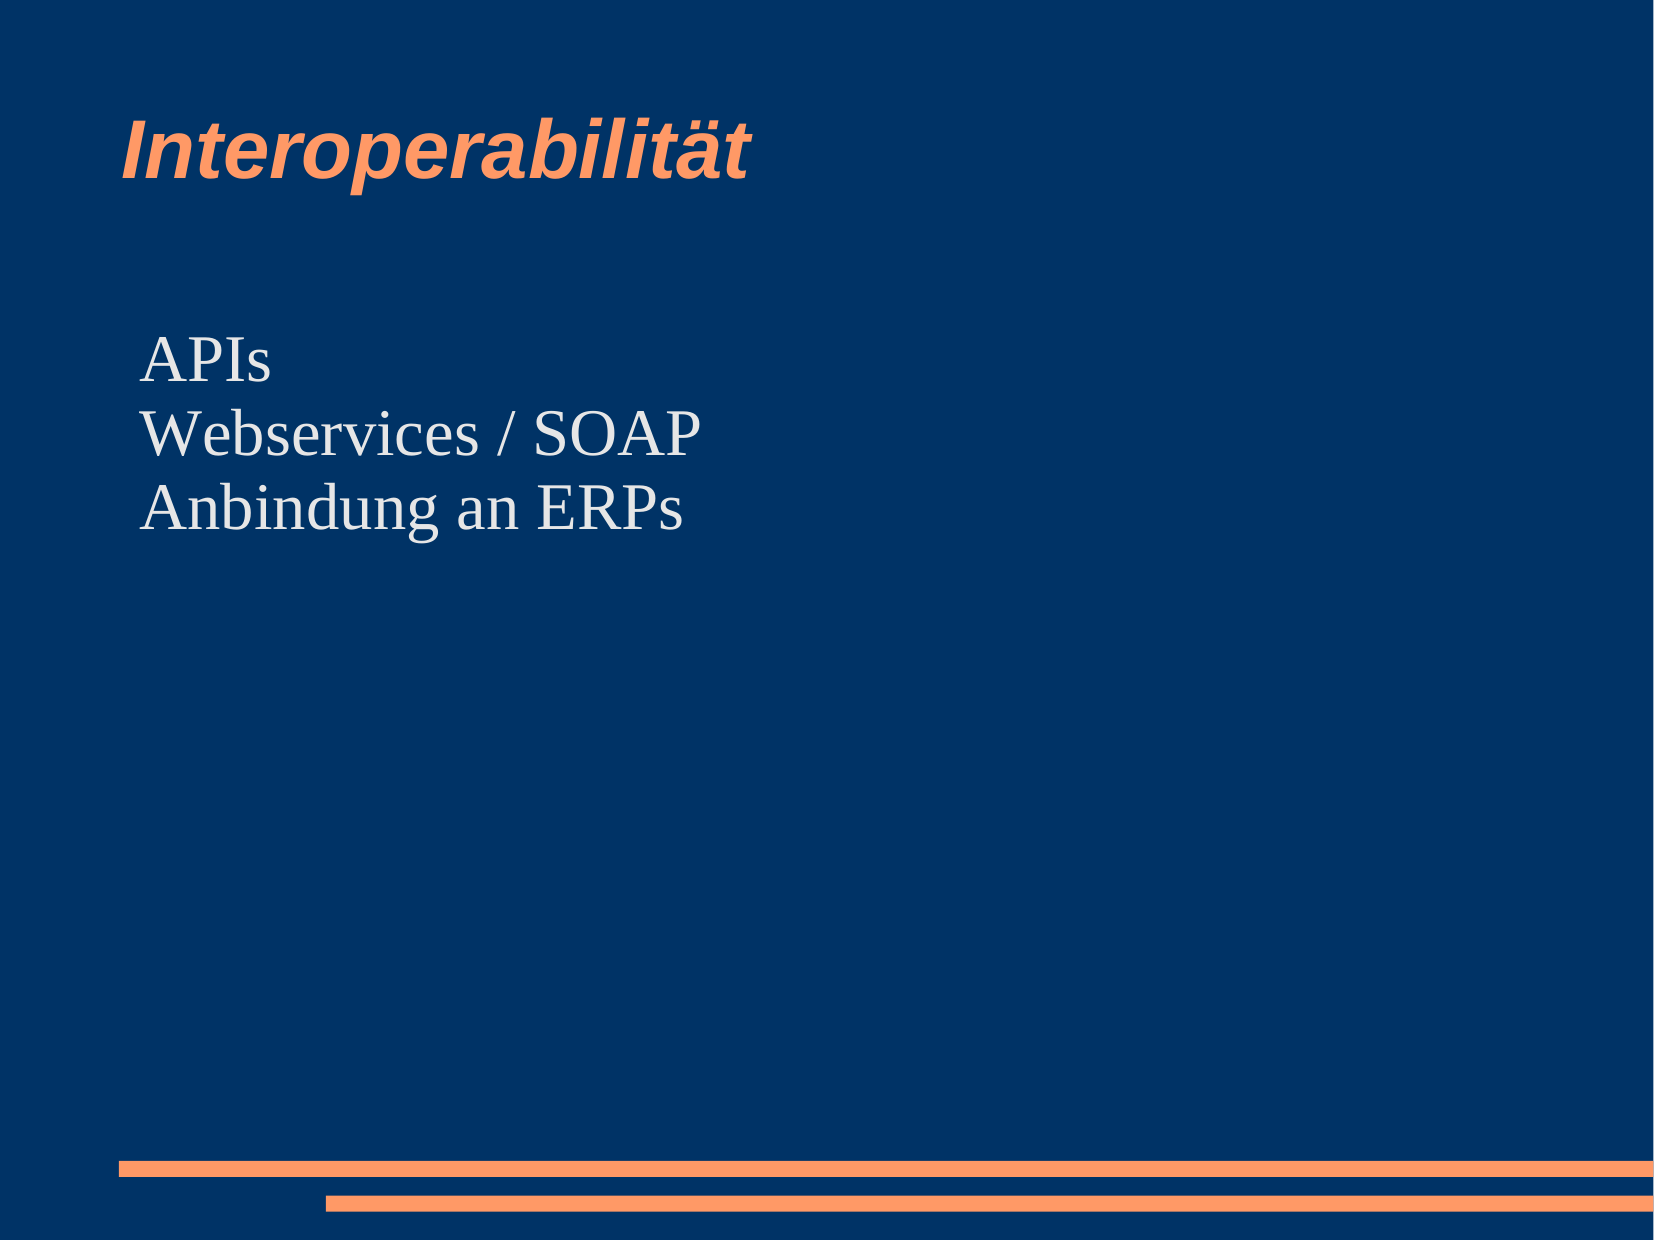

# Interoperabilität
APIs
Webservices / SOAP
Anbindung an ERPs